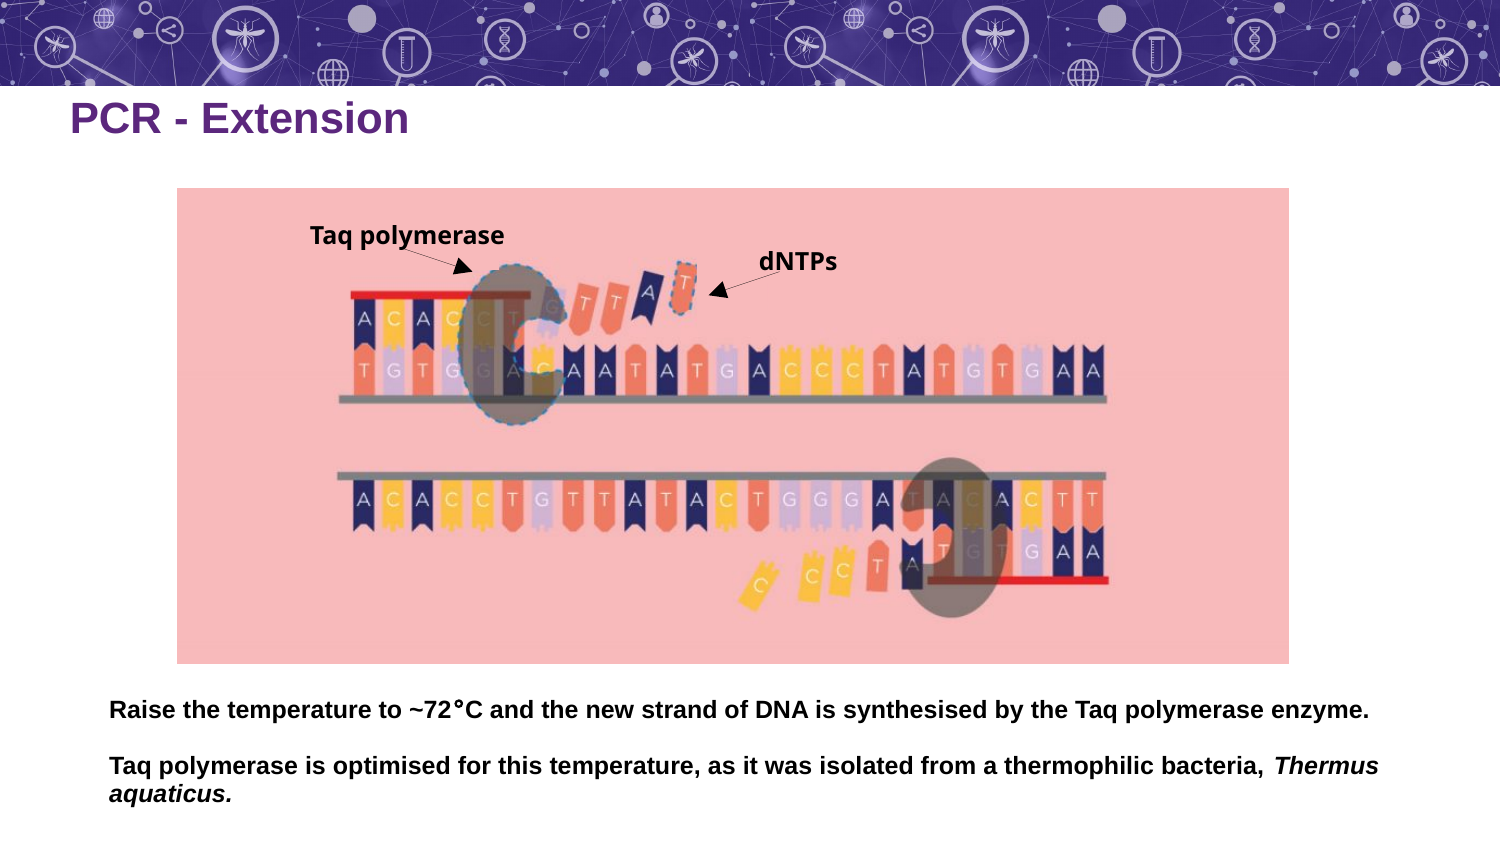

# PCR - Extension
Taq polymerase
dNTPs
Raise the temperature to ~72°C and the new strand of DNA is synthesised by the Taq polymerase enzyme.
Taq polymerase is optimised for this temperature, as it was isolated from a thermophilic bacteria, Thermus aquaticus.